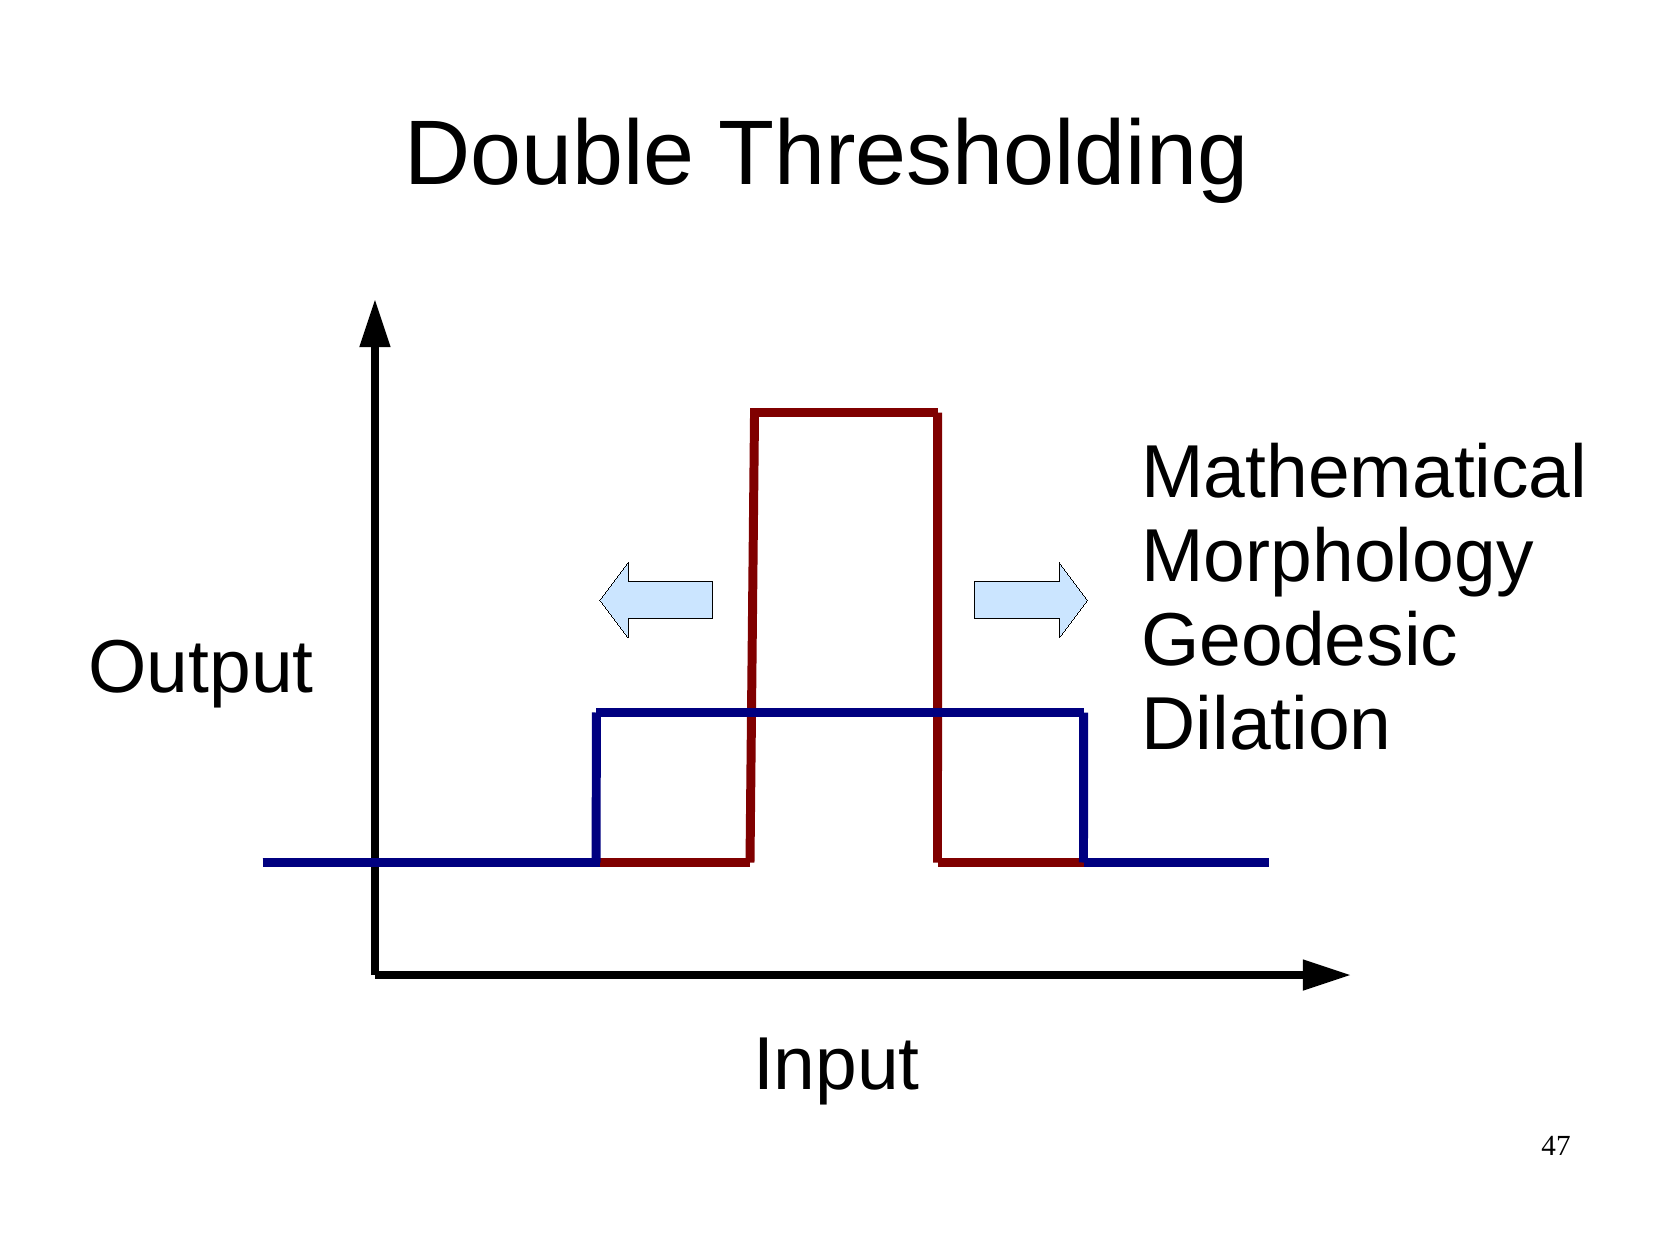

# Double Thresholding
Mathematical Morphology
Geodesic Dilation
Output
Input
47